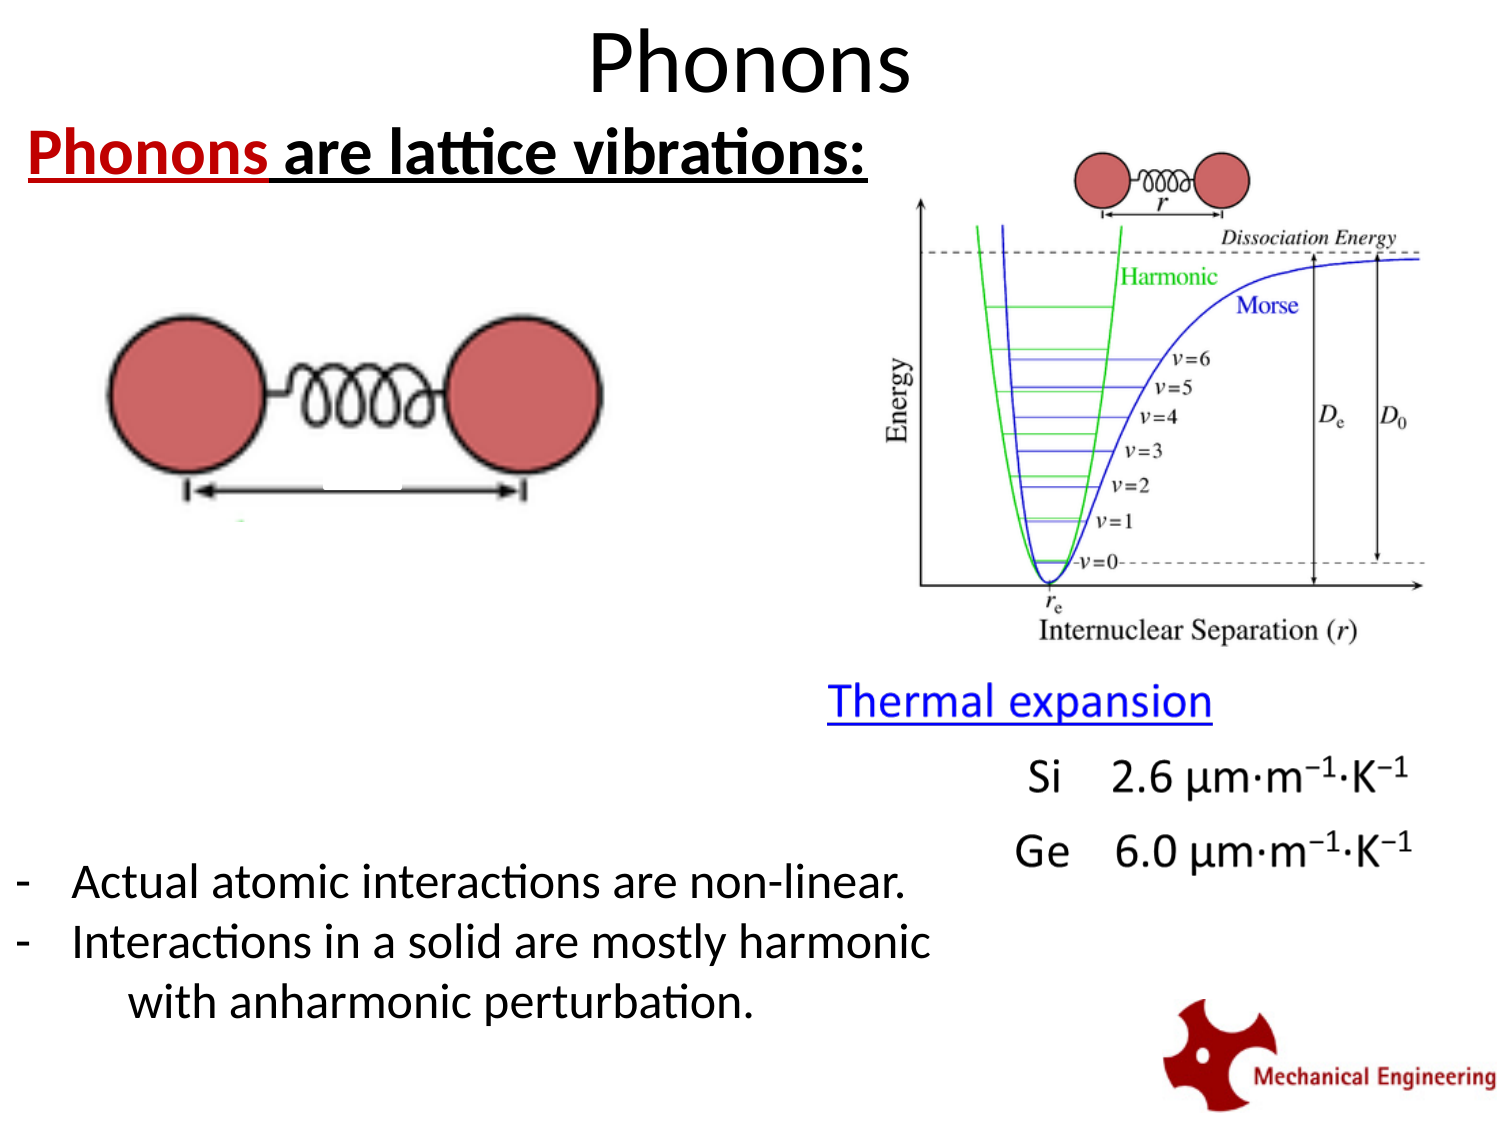

kspring
matom
# Phonons
Phonons are lattice vibrations:
Waves that can exist depend on system size.
 When system is very large (bulk)…
Actual atomic interactions are non-linear.
Interactions in a solid are mostly harmonic with anharmonic perturbation.